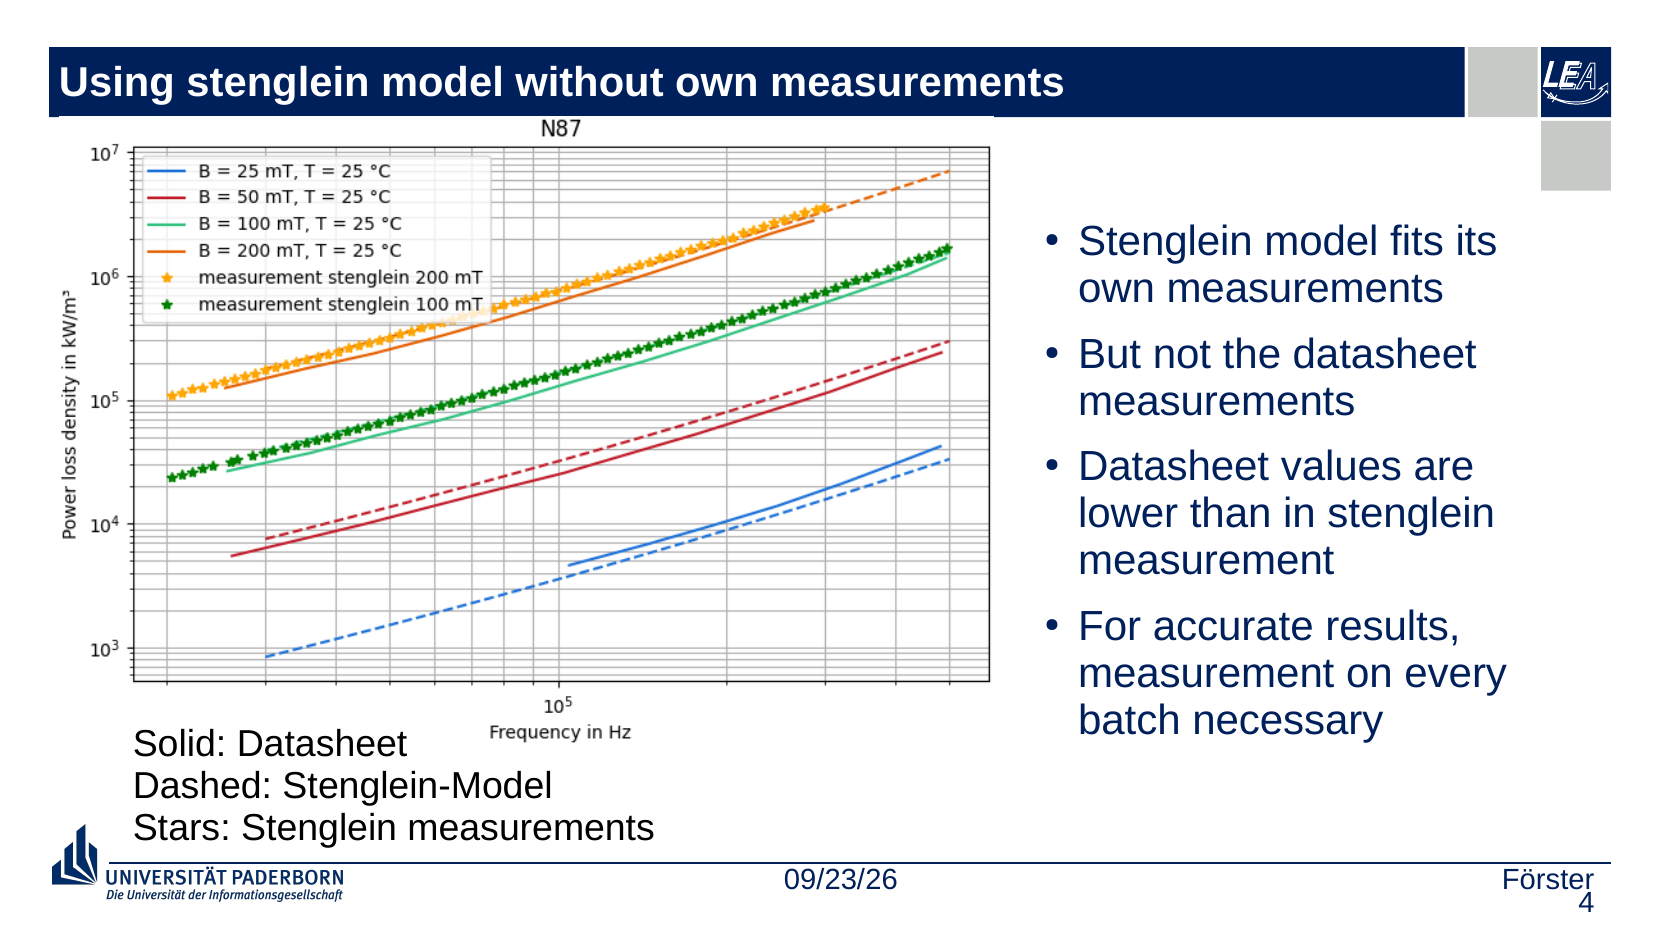

# Using stenglein model without own measurements
Stenglein model fits its own measurements
But not the datasheet measurements
Datasheet values are lower than in stenglein measurement
For accurate results, measurement on every batch necessary
Solid: Datasheet
Dashed: Stenglein-Model
Stars: Stenglein measurements
Förster
4